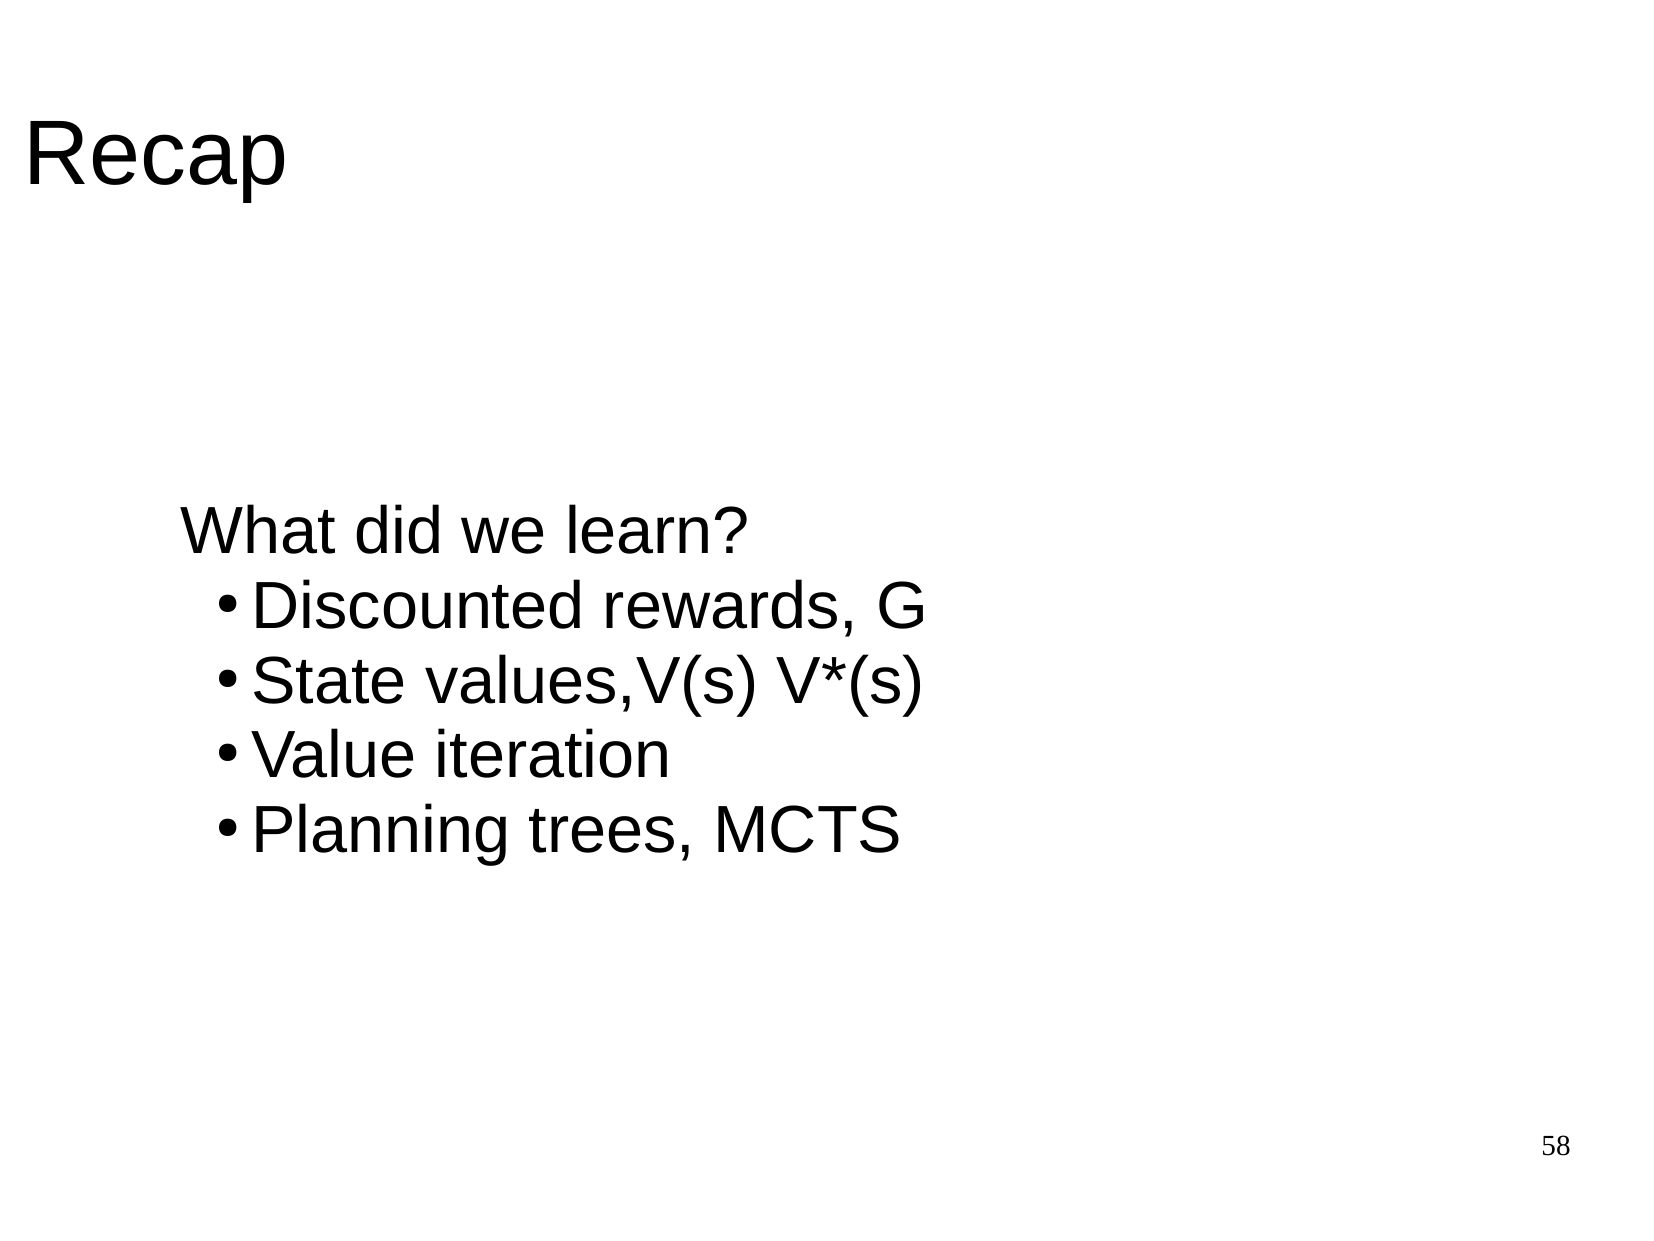

# Recap
What did we learn?
Discounted rewards, G
State values,V(s) V*(s)
Value iteration
Planning trees, MCTS
58